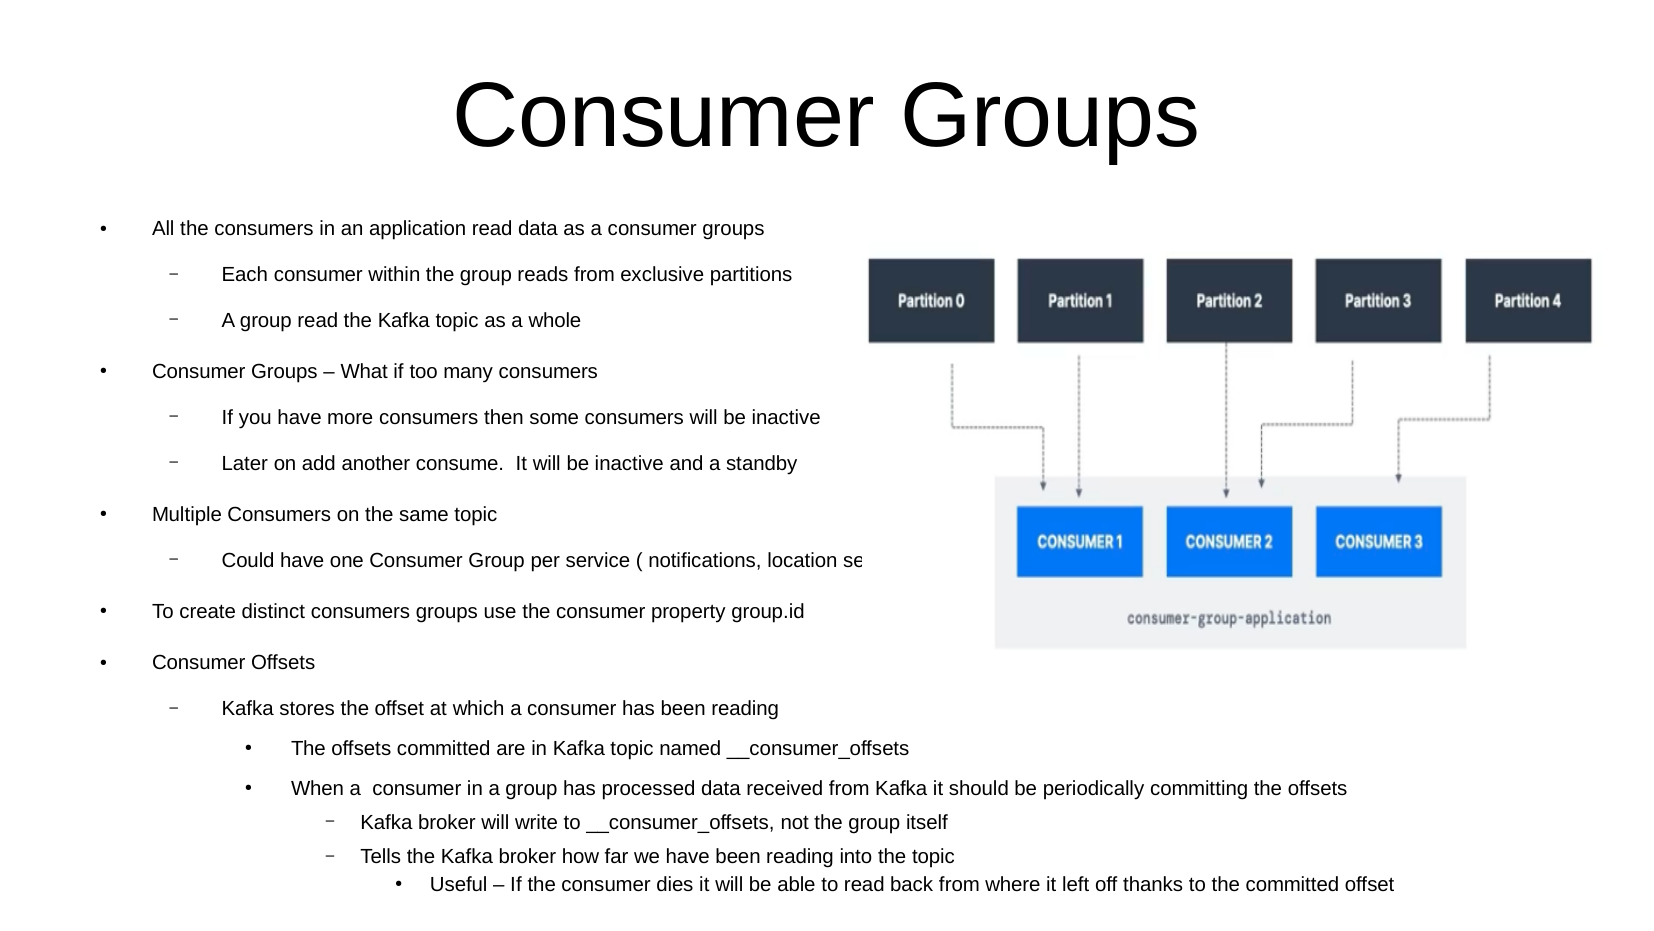

# Consumer Groups
All the consumers in an application read data as a consumer groups
Each consumer within the group reads from exclusive partitions
A group read the Kafka topic as a whole
Consumer Groups – What if too many consumers
If you have more consumers then some consumers will be inactive
Later on add another consume. It will be inactive and a standby
Multiple Consumers on the same topic
Could have one Consumer Group per service ( notifications, location service )
To create distinct consumers groups use the consumer property group.id
Consumer Offsets
Kafka stores the offset at which a consumer has been reading
The offsets committed are in Kafka topic named __consumer_offsets
When a consumer in a group has processed data received from Kafka it should be periodically committing the offsets
Kafka broker will write to __consumer_offsets, not the group itself
Tells the Kafka broker how far we have been reading into the topic
Useful – If the consumer dies it will be able to read back from where it left off thanks to the committed offset